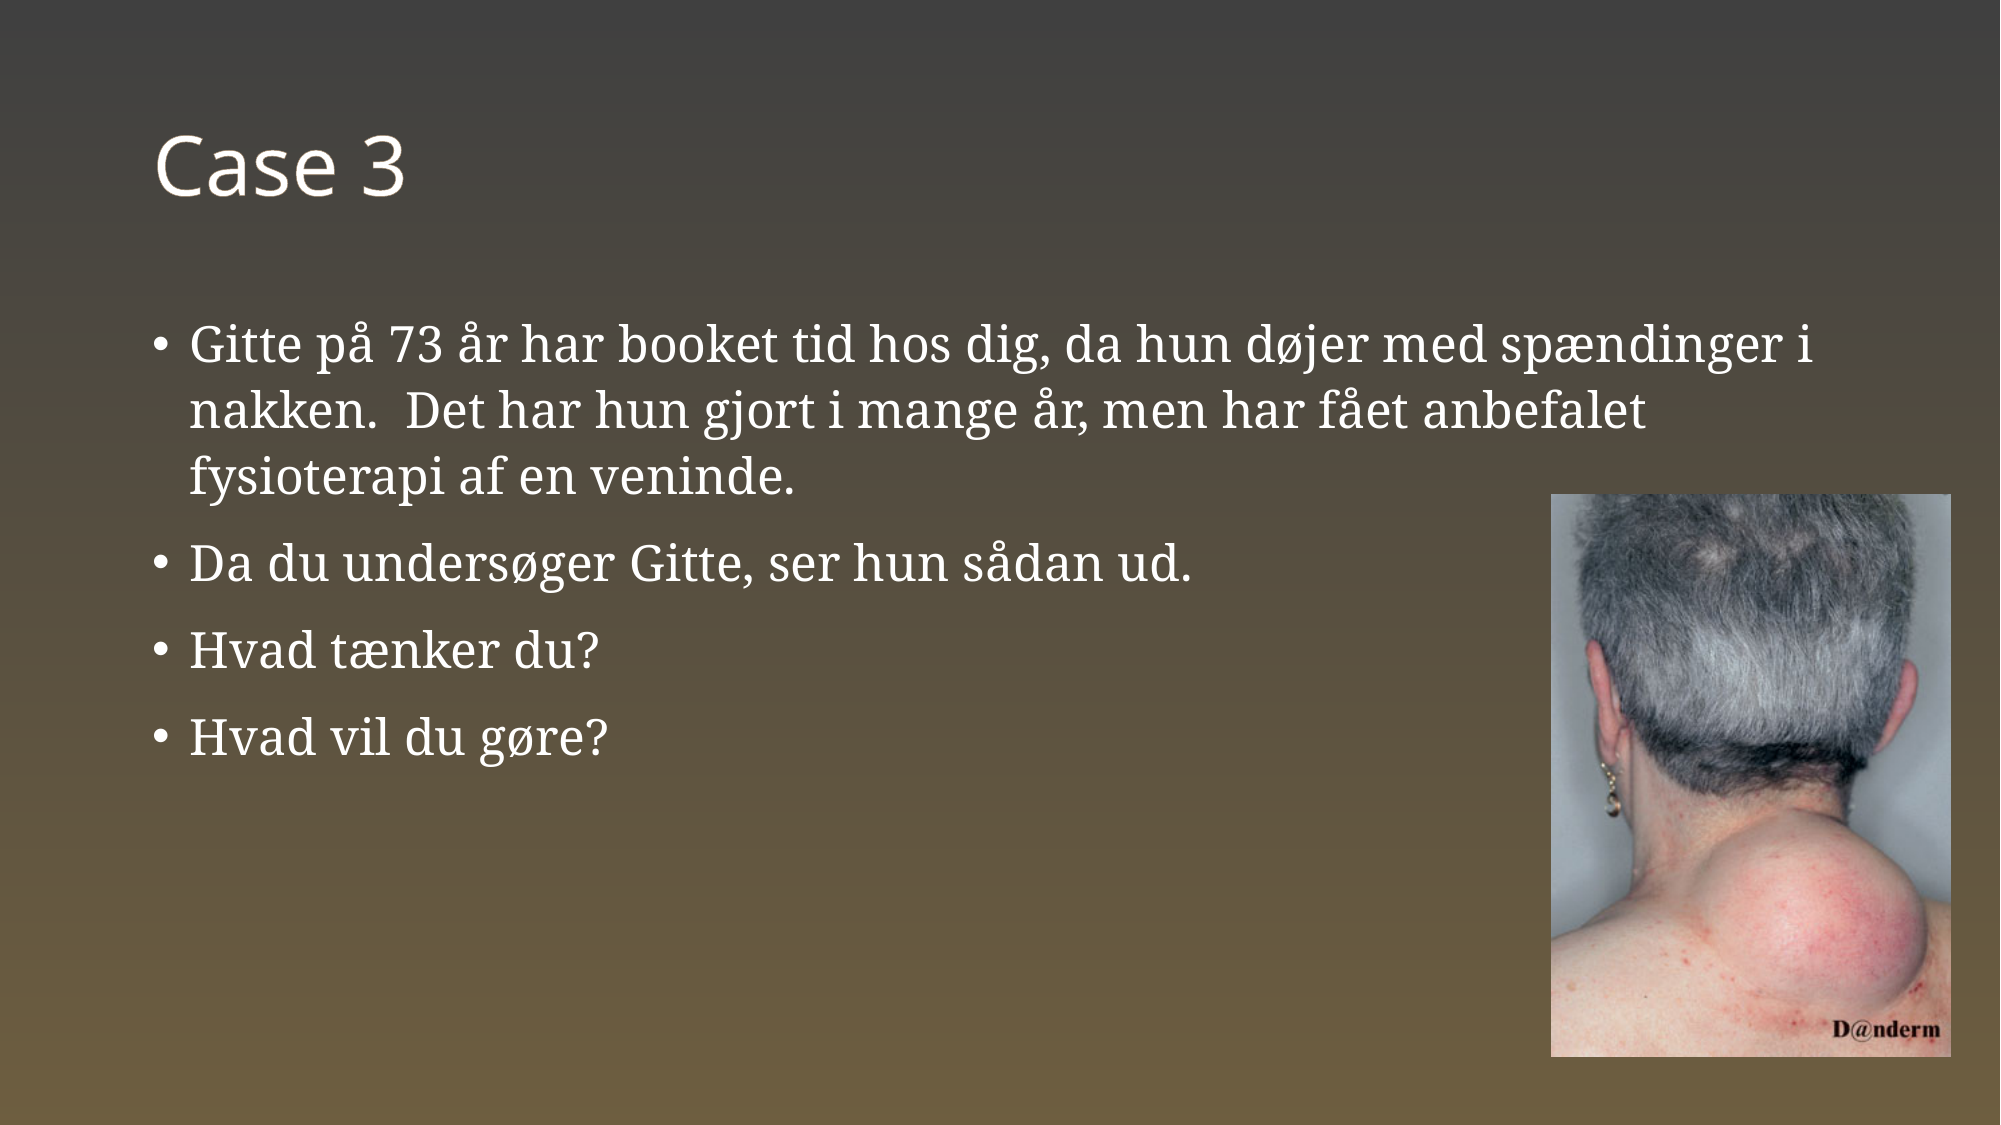

# Case 3
Gitte på 73 år har booket tid hos dig, da hun døjer med spændinger i nakken. Det har hun gjort i mange år, men har fået anbefalet fysioterapi af en veninde.
Da du undersøger Gitte, ser hun sådan ud.
Hvad tænker du?
Hvad vil du gøre?